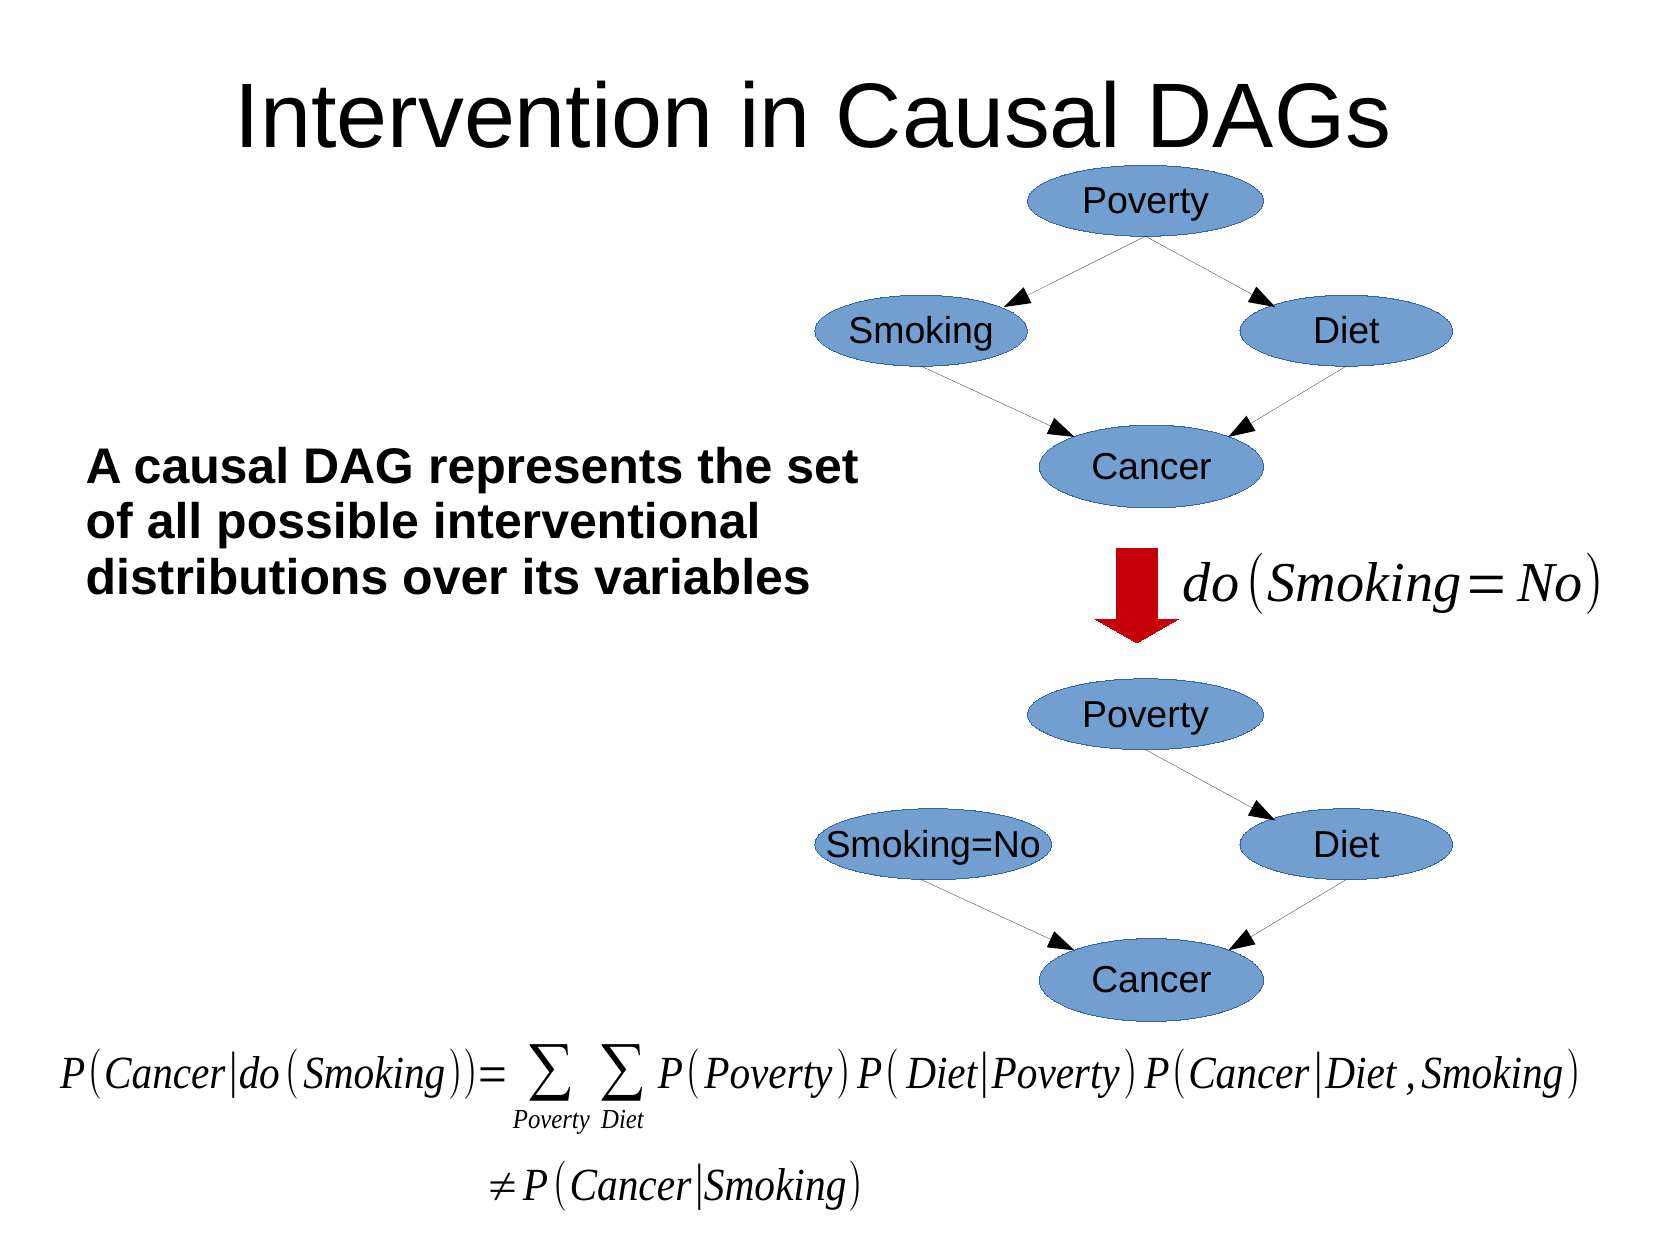

# Intervention in Causal DAGs
Poverty
Smoking
Diet
Cancer
A causal DAG represents the set of all possible interventional distributions over its variables
Poverty
Smoking=No
Diet
Cancer